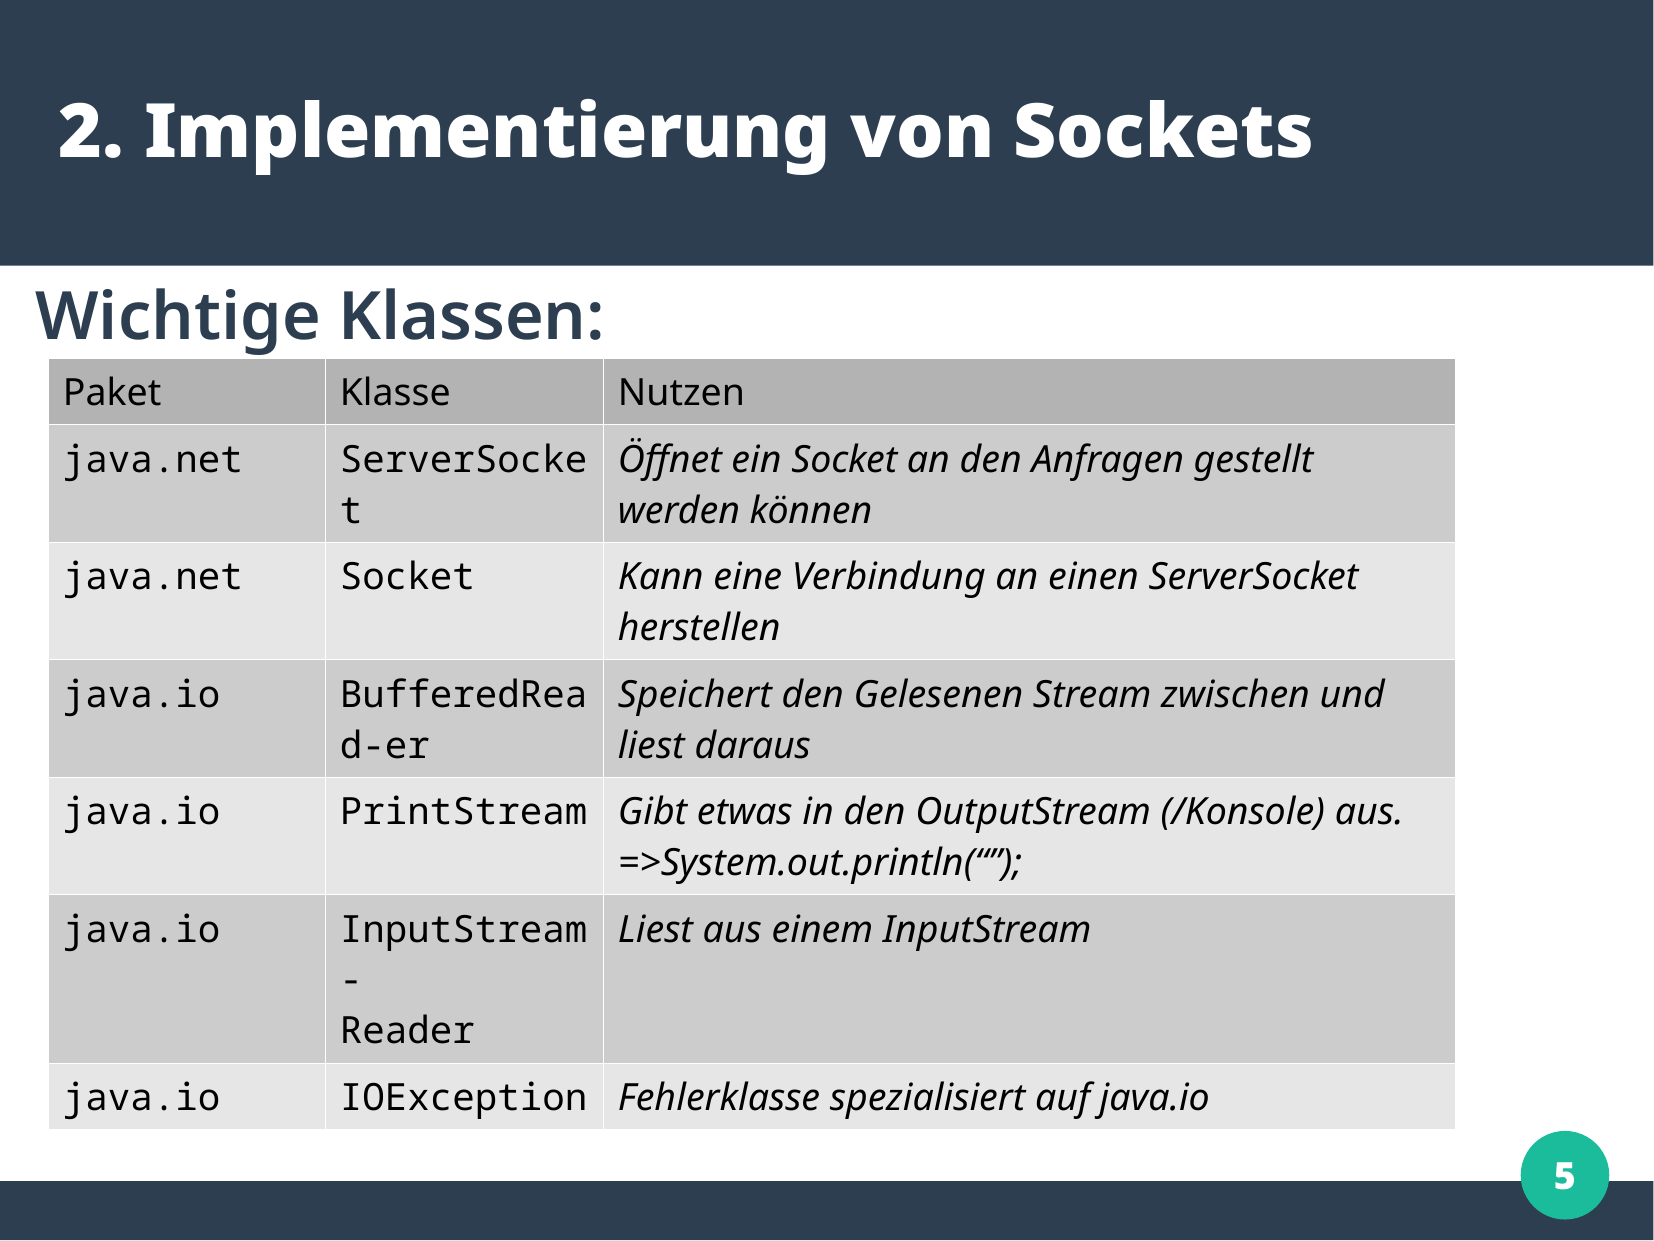

# 2. Implementierung von Sockets
Wichtige Klassen:
| Paket | Klasse | Nutzen |
| --- | --- | --- |
| java.net | ServerSocket | Öffnet ein Socket an den Anfragen gestellt werden können |
| java.net | Socket | Kann eine Verbindung an einen ServerSocket herstellen |
| java.io | BufferedRead-er | Speichert den Gelesenen Stream zwischen und liest daraus |
| java.io | PrintStream | Gibt etwas in den OutputStream (/Konsole) aus. =>System.out.println(“”); |
| java.io | InputStream- Reader | Liest aus einem InputStream |
| java.io | IOException | Fehlerklasse spezialisiert auf java.io |
5